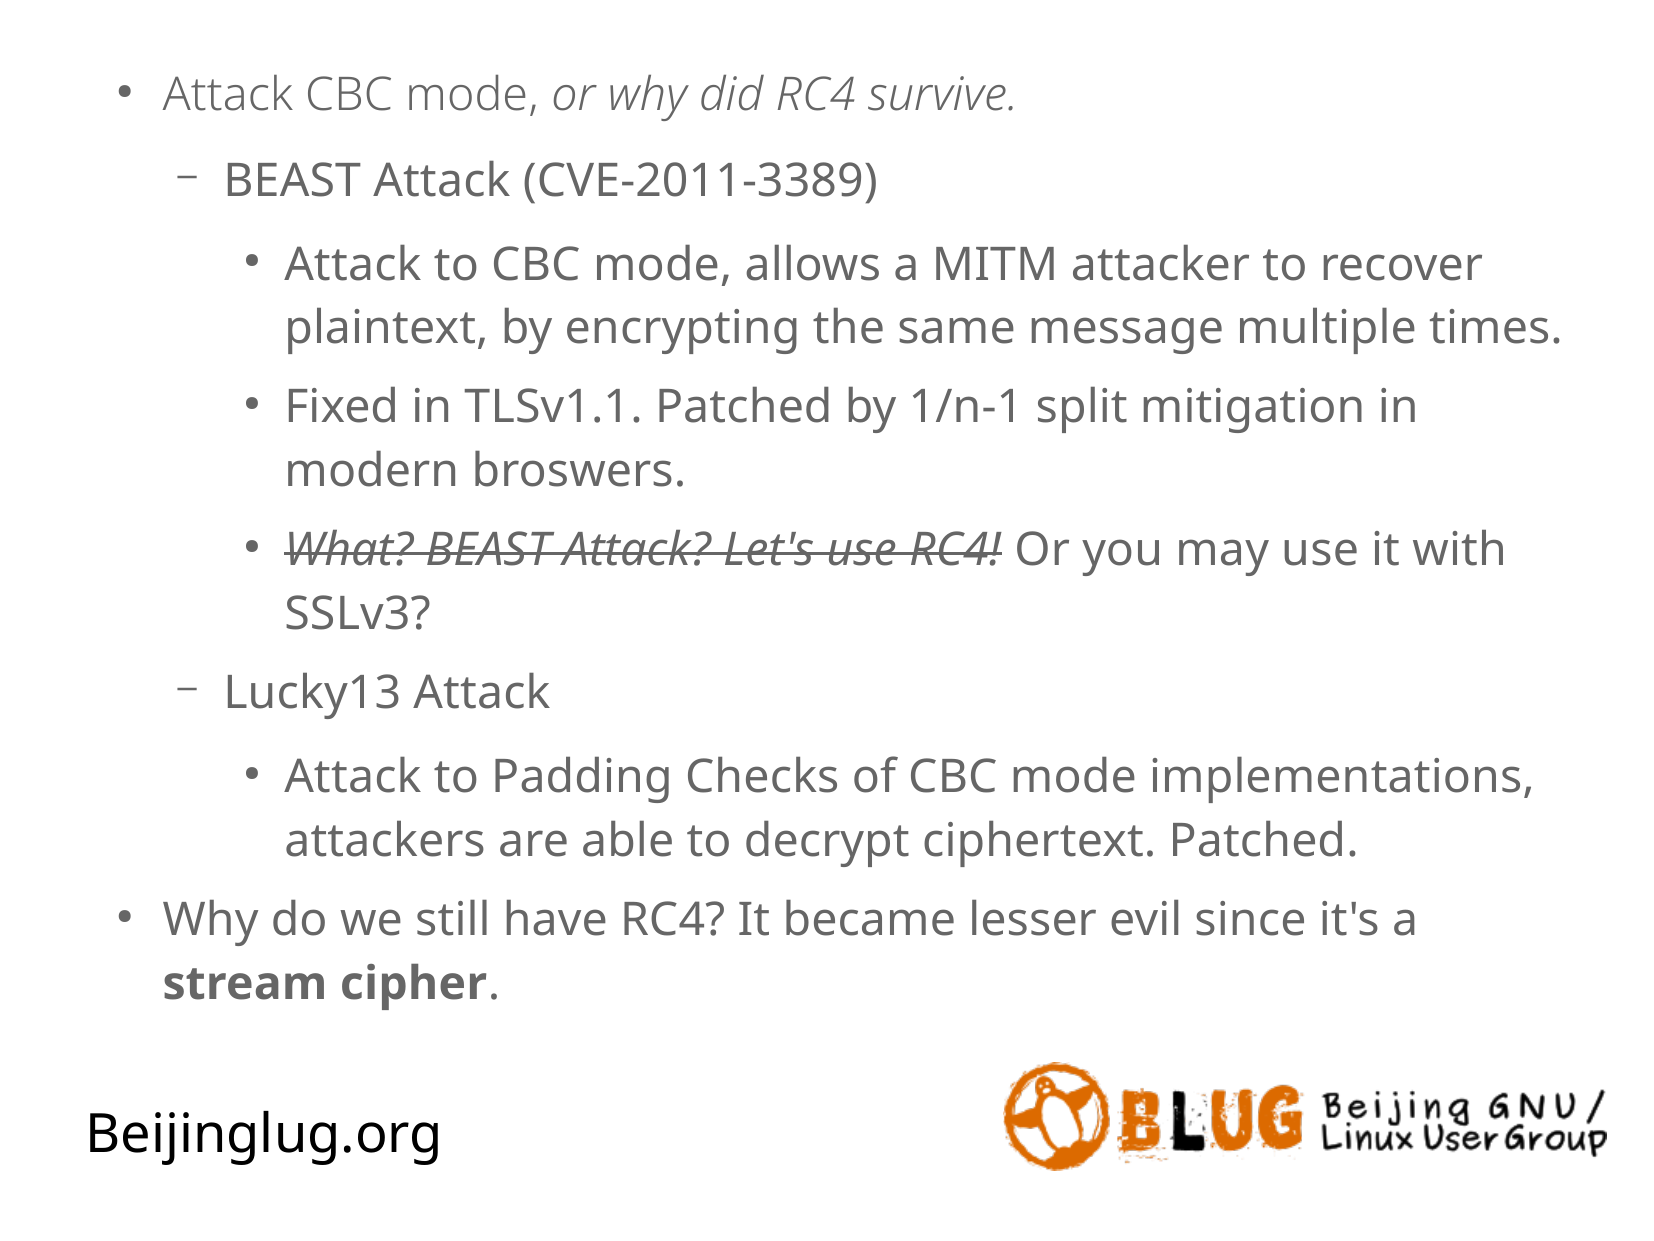

# Attack CBC mode, or why did RC4 survive.
BEAST Attack (CVE-2011-3389)
Attack to CBC mode, allows a MITM attacker to recover plaintext, by encrypting the same message multiple times.
Fixed in TLSv1.1. Patched by 1/n-1 split mitigation in modern broswers.
What? BEAST Attack? Let's use RC4! Or you may use it with SSLv3?
Lucky13 Attack
Attack to Padding Checks of CBC mode implementations, attackers are able to decrypt ciphertext. Patched.
Why do we still have RC4? It became lesser evil since it's a stream cipher.